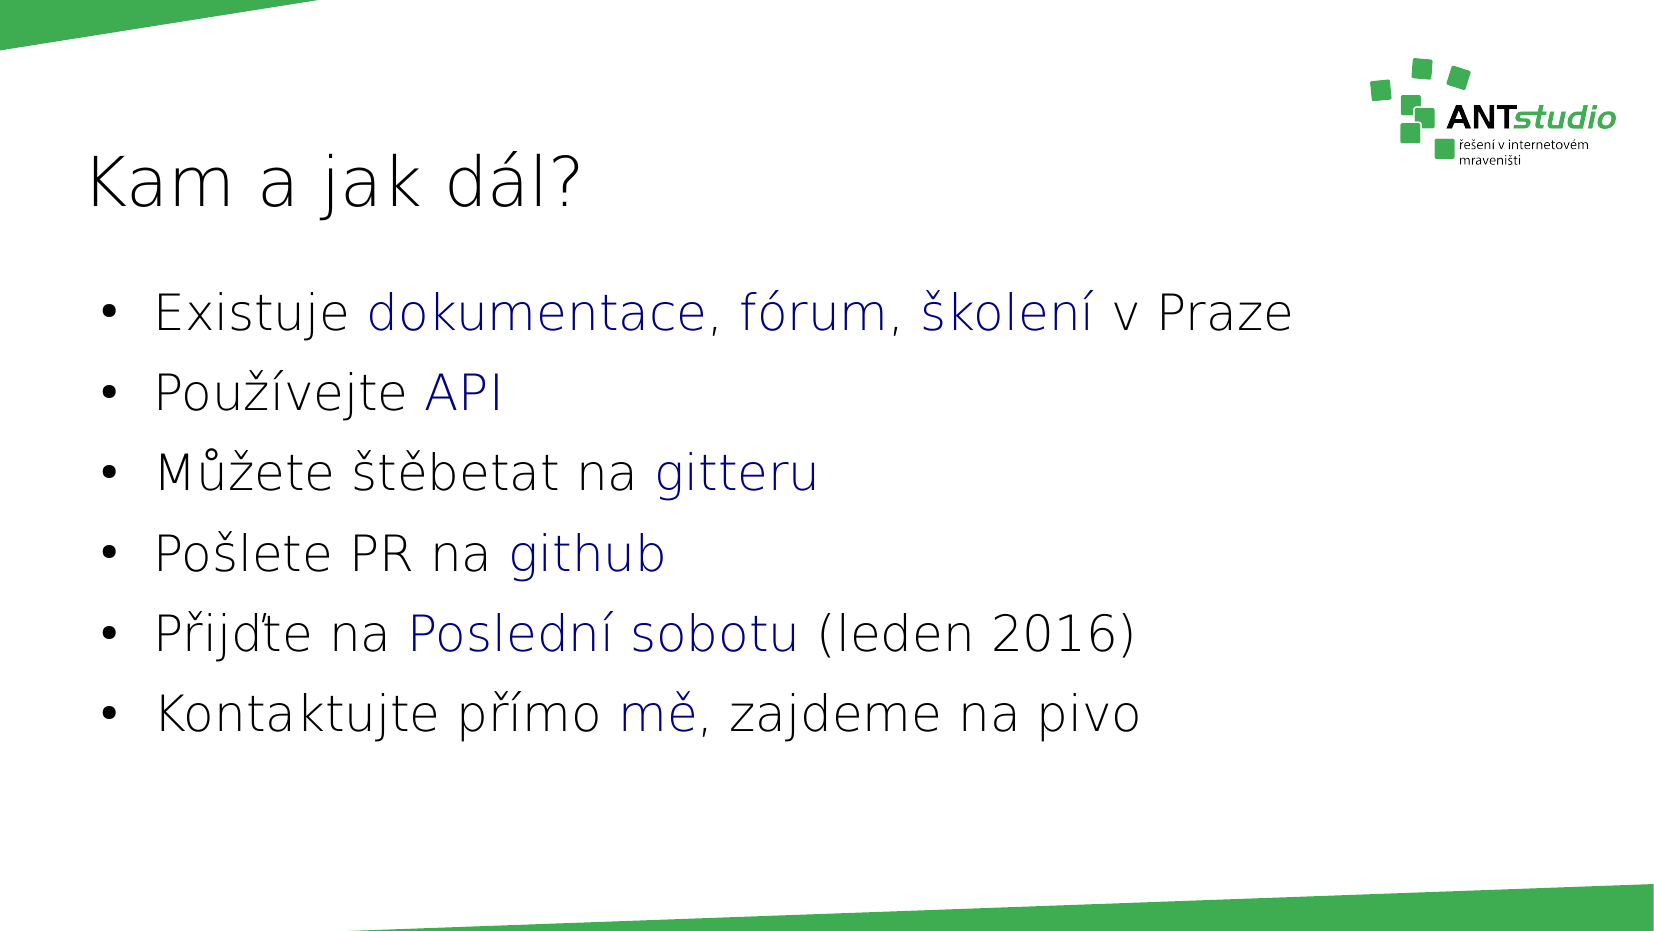

# Kam a jak dál?
Existuje dokumentace, fórum, školení v Praze
Používejte API
Můžete štěbetat na gitteru
Pošlete PR na github
Přijďte na Poslední sobotu (leden 2016)
Kontaktujte přímo mě, zajdeme na pivo